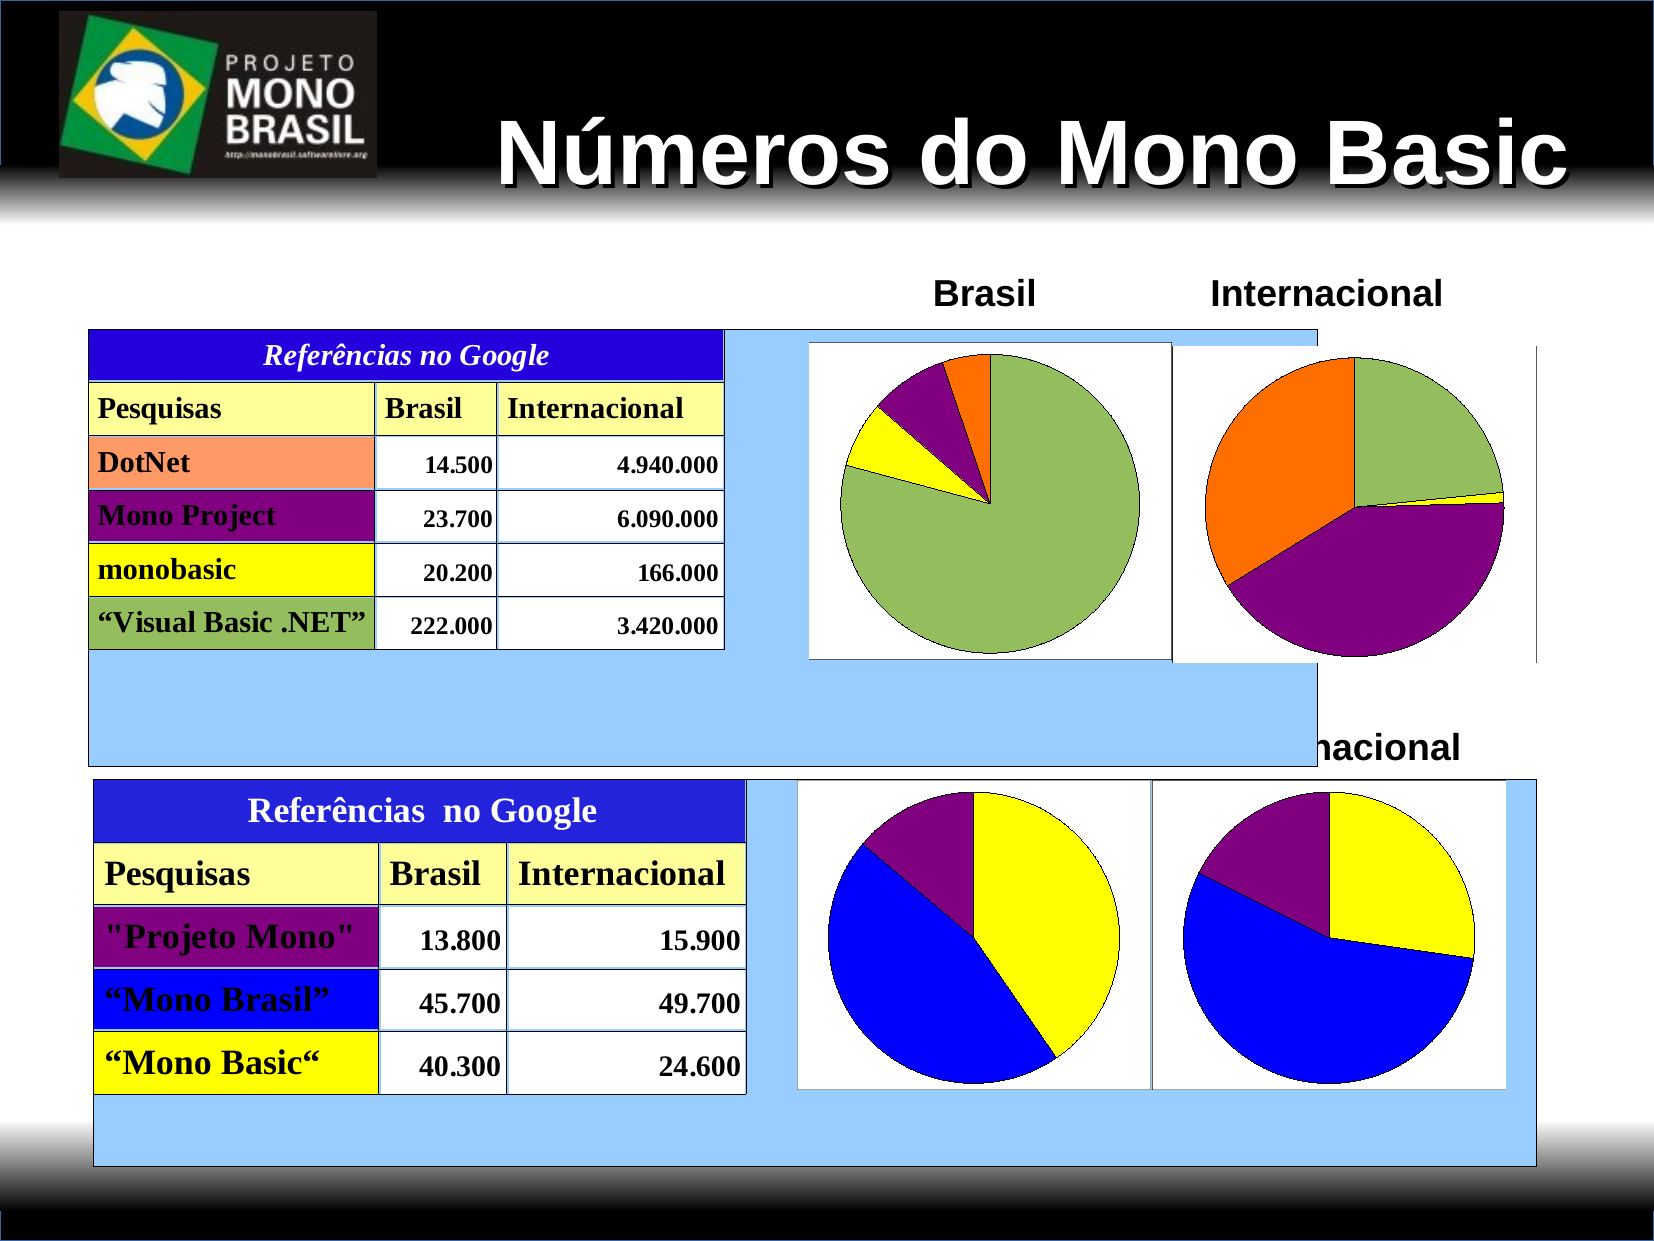

# Números do Mono Basic
Brasil
Internacional
### Chart
| Category | Coluna B |
|---|---|
| Linha 1 | 14500.0 |
| Linha 2 | 23700.0 |
| Linha 3 | 20200.0 |
| Linha 4 | 222000.0 |
### Chart
| Category | Coluna C |
|---|---|
| Linha 1 | 4940000.0 |
| Linha 2 | 6090000.0 |
| Linha 3 | 166000.0 |
| Linha 4 | 3420000.0 |Brasil
Internacional
### Chart
| Category | Coluna B |
|---|---|
| "Projeto Mono" | 13800.0 |
| “Mono Brasil” | 45700.0 |
| “Mono Basic“ | 40300.0 |
### Chart
| Category | Coluna C |
|---|---|
| Linha 1 | 15900.0 |
| Linha 2 | 49700.0 |
| Linha 3 | 24600.0 |